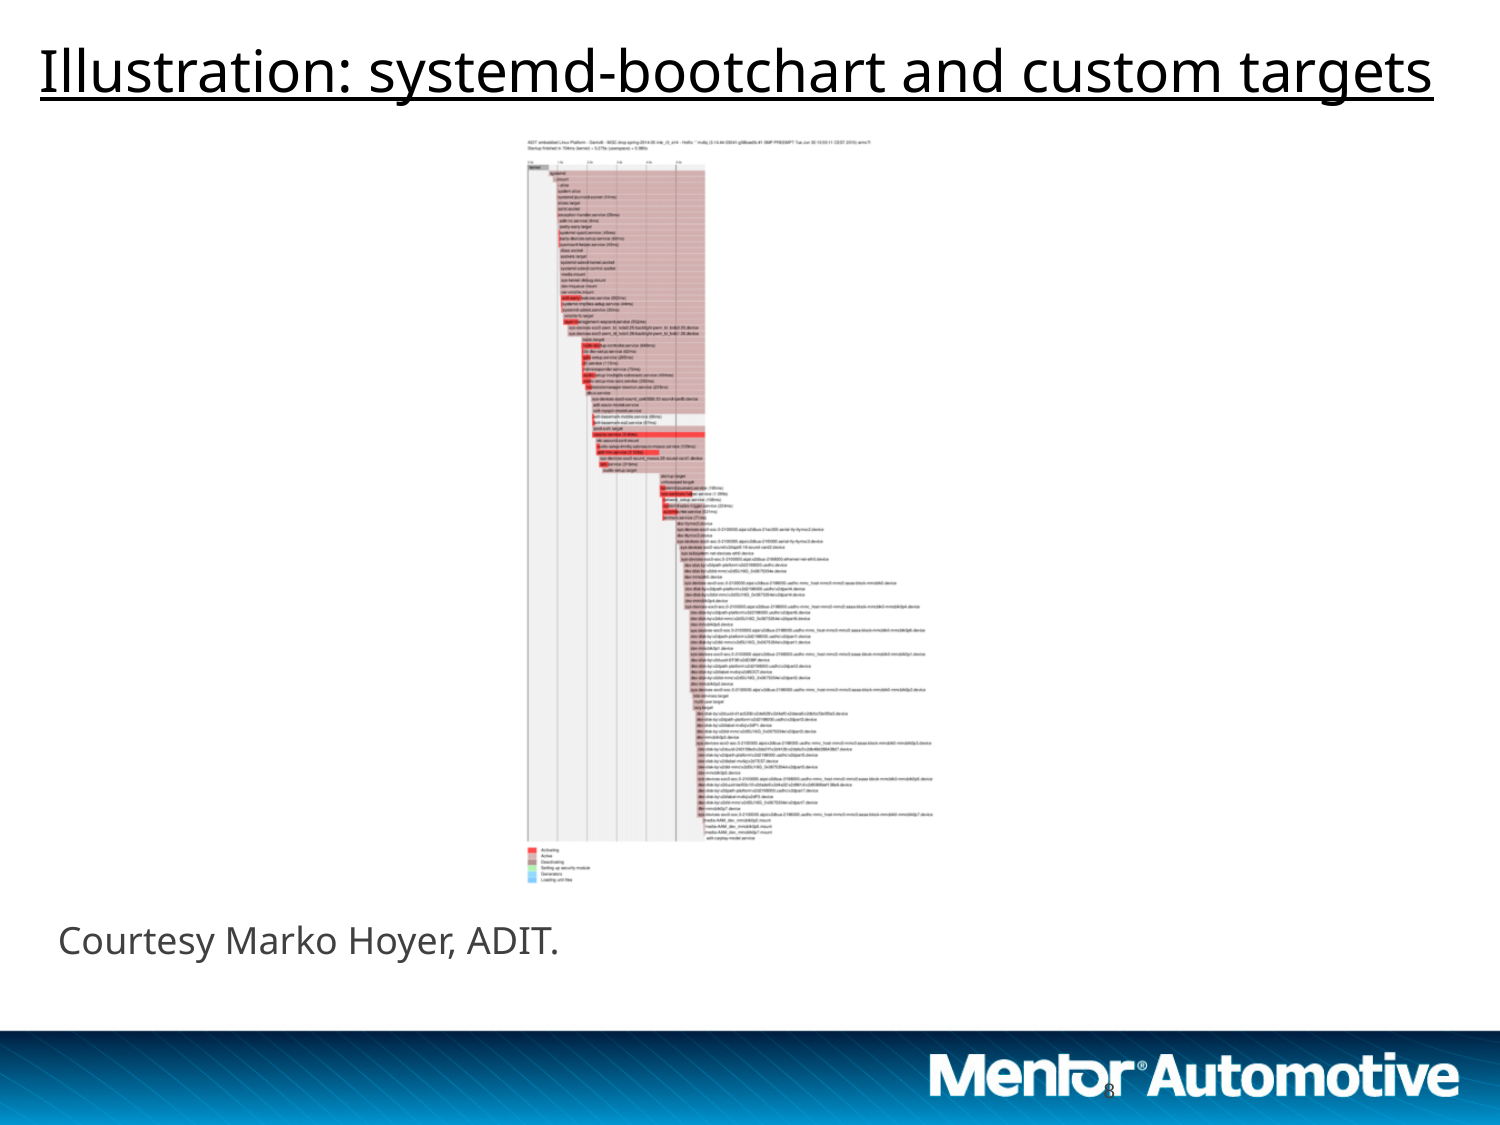

# Illustration: systemd-bootchart and custom targets
Courtesy Marko Hoyer, ADIT.